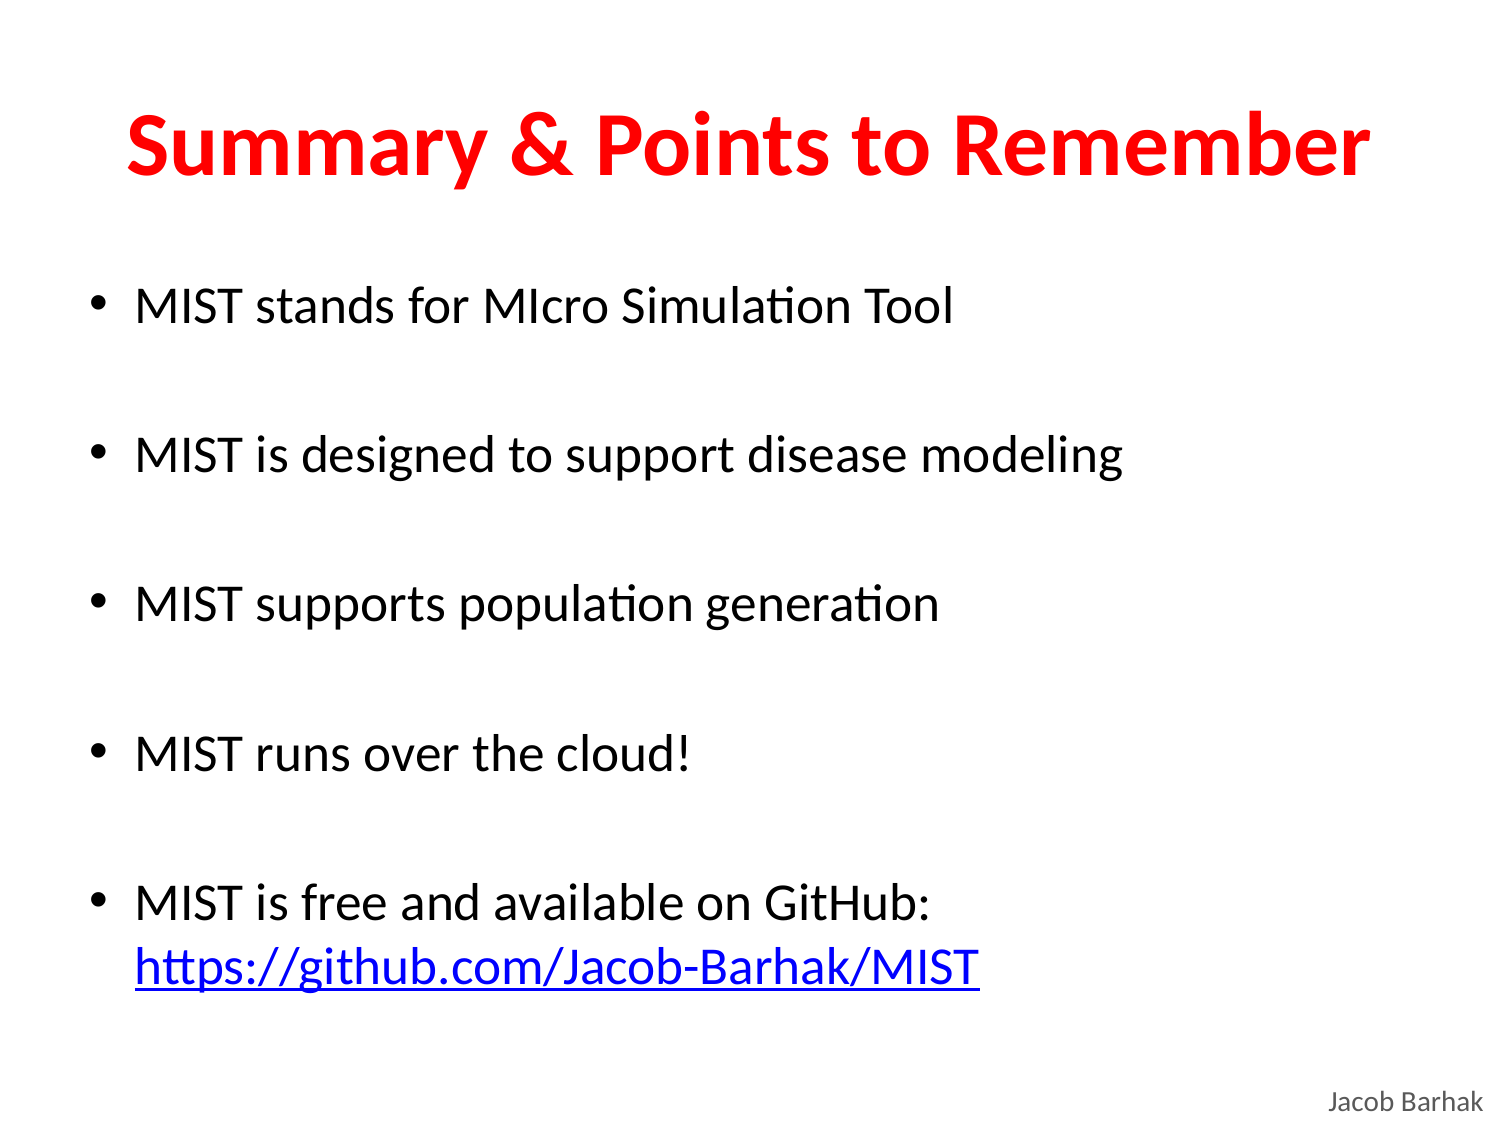

Summary & Points to Remember
MIST stands for MIcro Simulation Tool
MIST is designed to support disease modeling
MIST supports population generation
MIST runs over the cloud!
MIST is free and available on GitHub: https://github.com/Jacob-Barhak/MIST